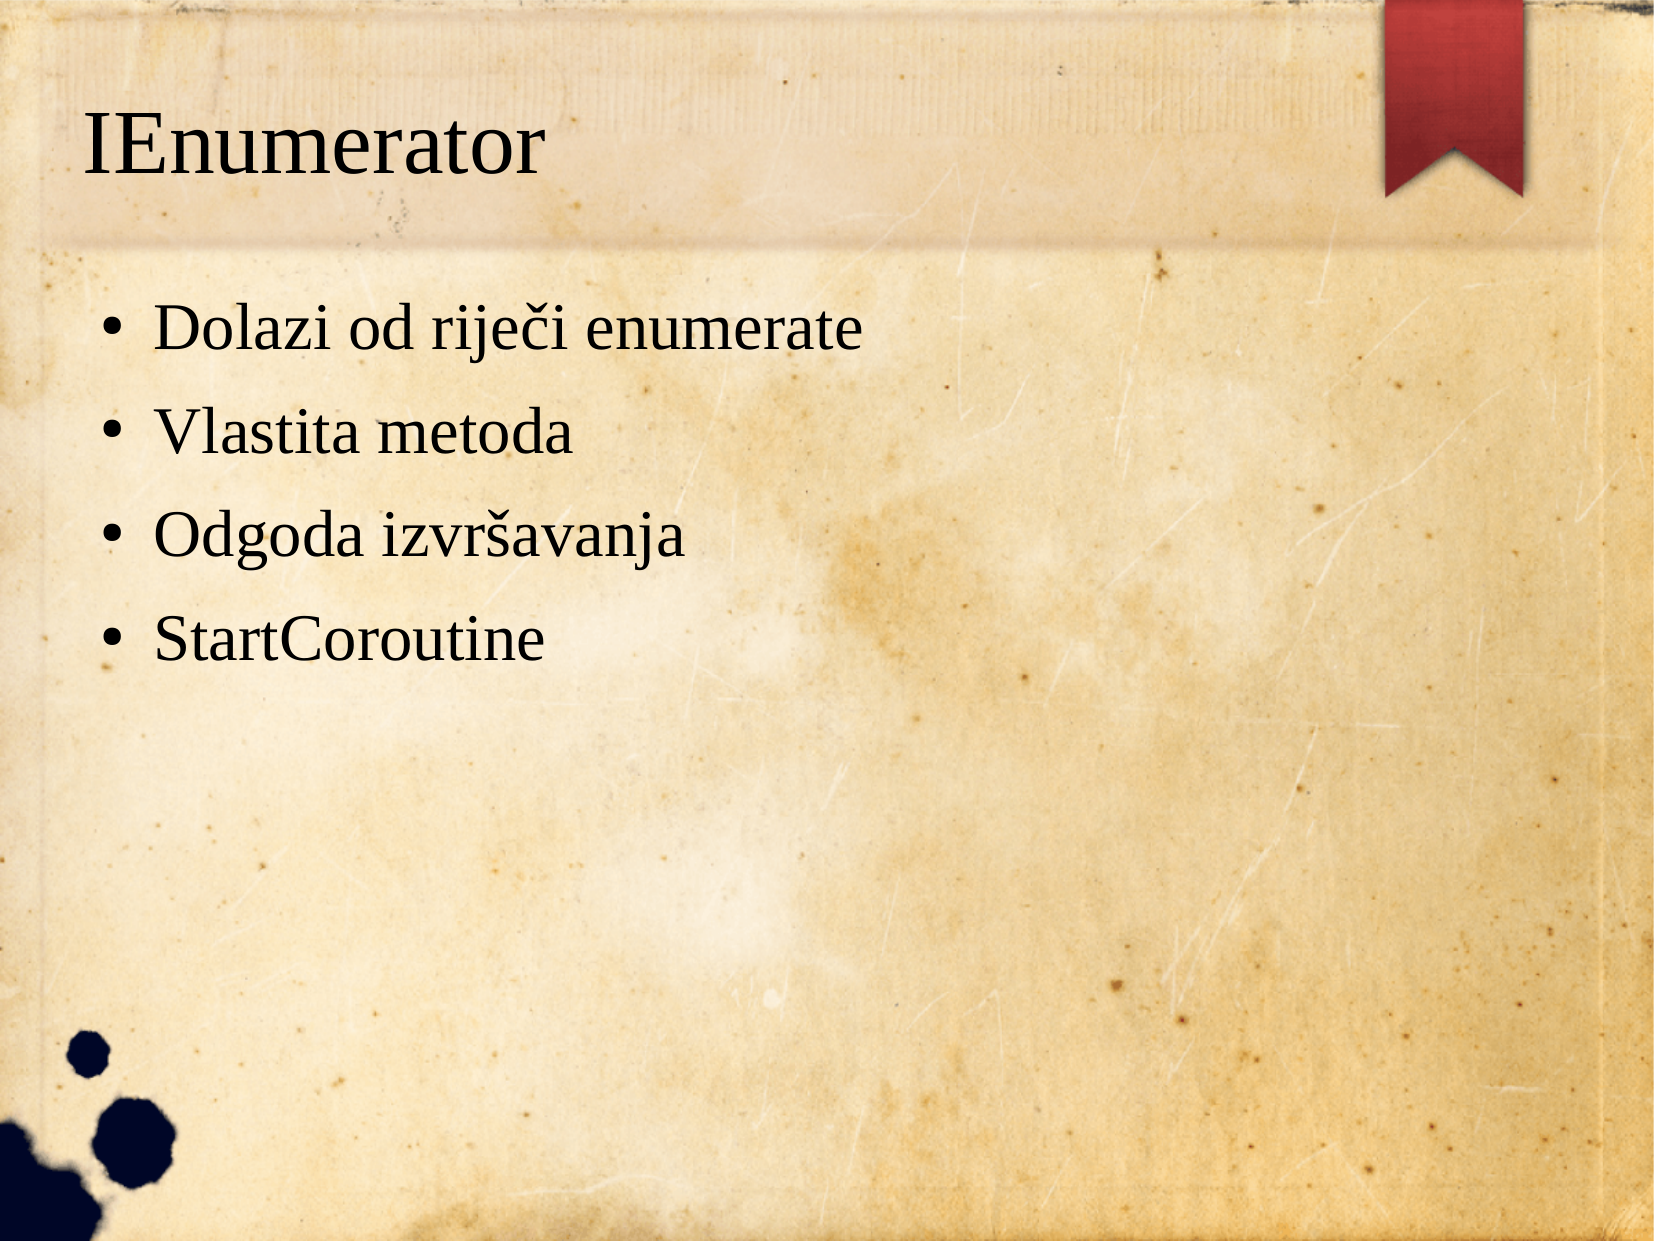

# IEnumerator
Dolazi od riječi enumerate
Vlastita metoda
Odgoda izvršavanja
StartCoroutine